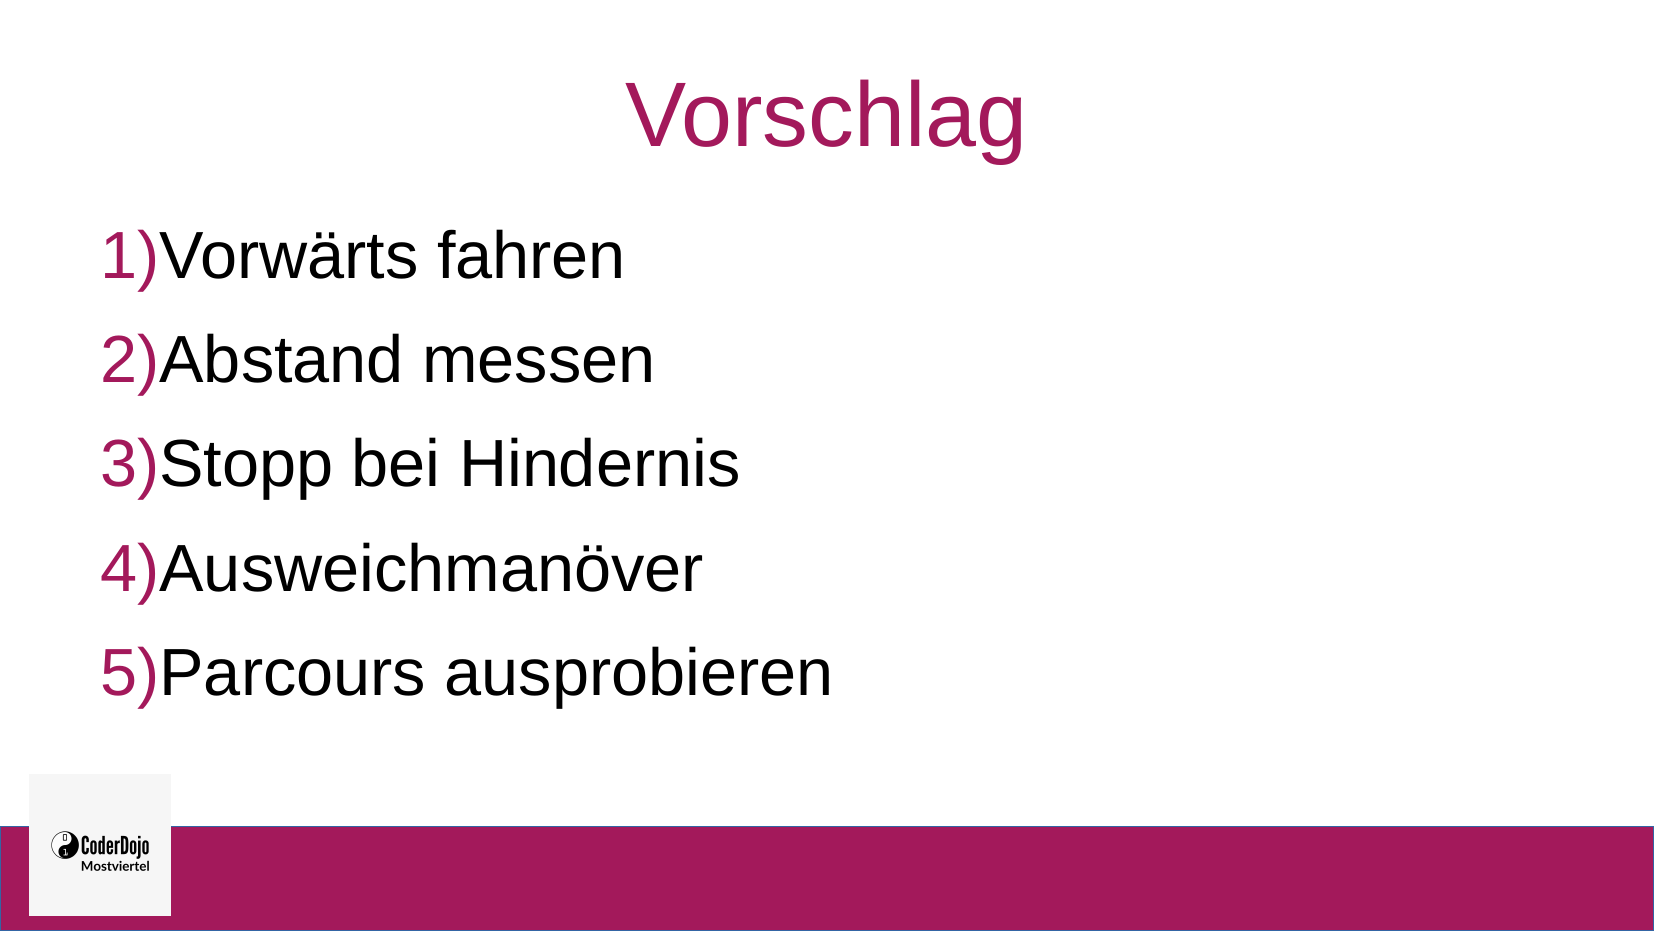

# Vorschlag
Vorwärts fahren
Abstand messen
Stopp bei Hindernis
Ausweichmanöver
Parcours ausprobieren